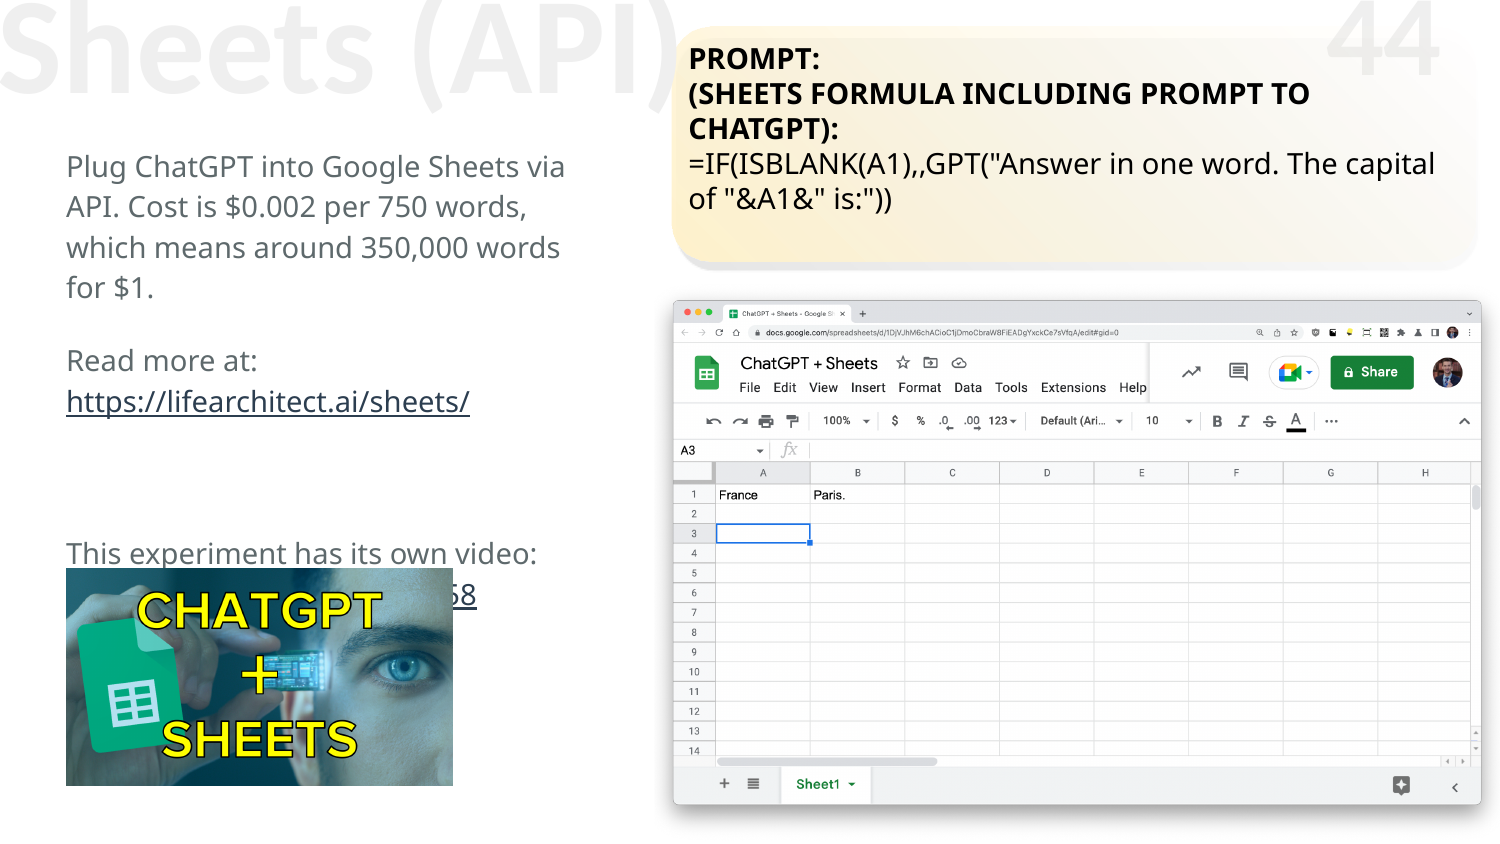

# Sheets (API)
(SHEETS FORMULA INCLUDING PROMPT TO CHATGPT):
=IF(ISBLANK(A1),,GPT("Answer in one word. The capital of "&A1&" is:"))
Plug ChatGPT into Google Sheets via API. Cost is $0.002 per 750 words, which means around 350,000 words for $1.
Read more at:
https://lifearchitect.ai/sheets/
This experiment has its own video:
https://youtu.be/TLdeq1te058